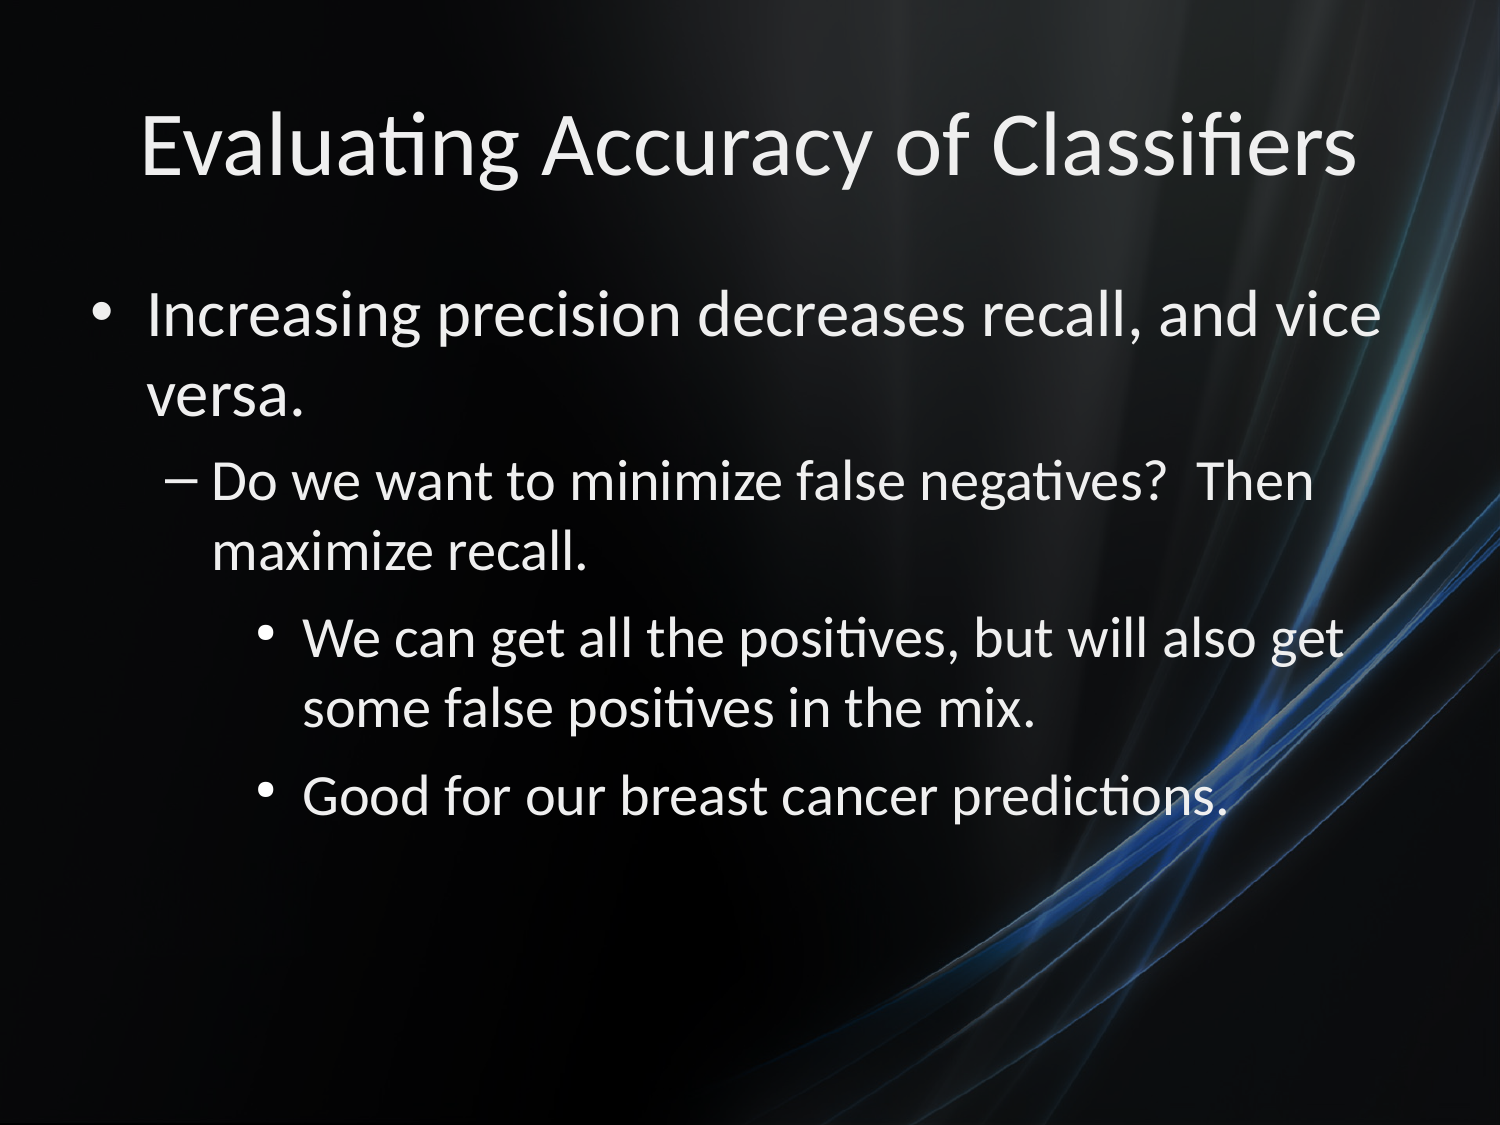

# Evaluating Accuracy of Classifiers
Increasing precision decreases recall, and vice versa.
Do we want to minimize false negatives? Then maximize recall.
We can get all the positives, but will also get some false positives in the mix.
Good for our breast cancer predictions.